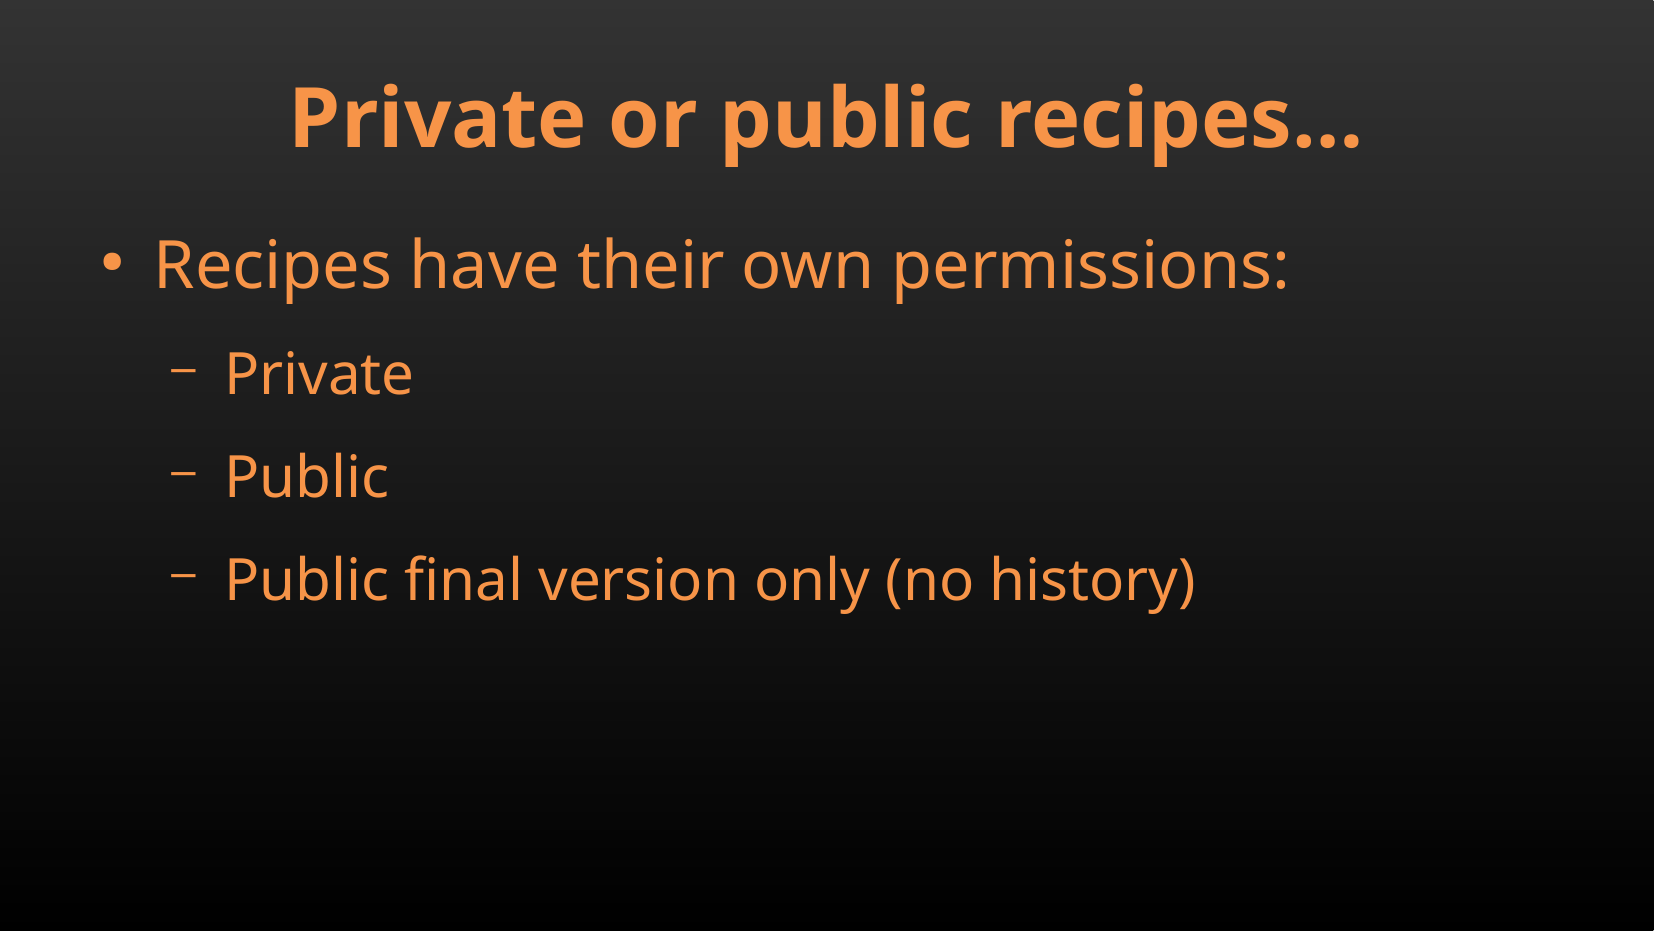

# Private or public recipes…
Recipes have their own permissions:
Private
Public
Public final version only (no history)